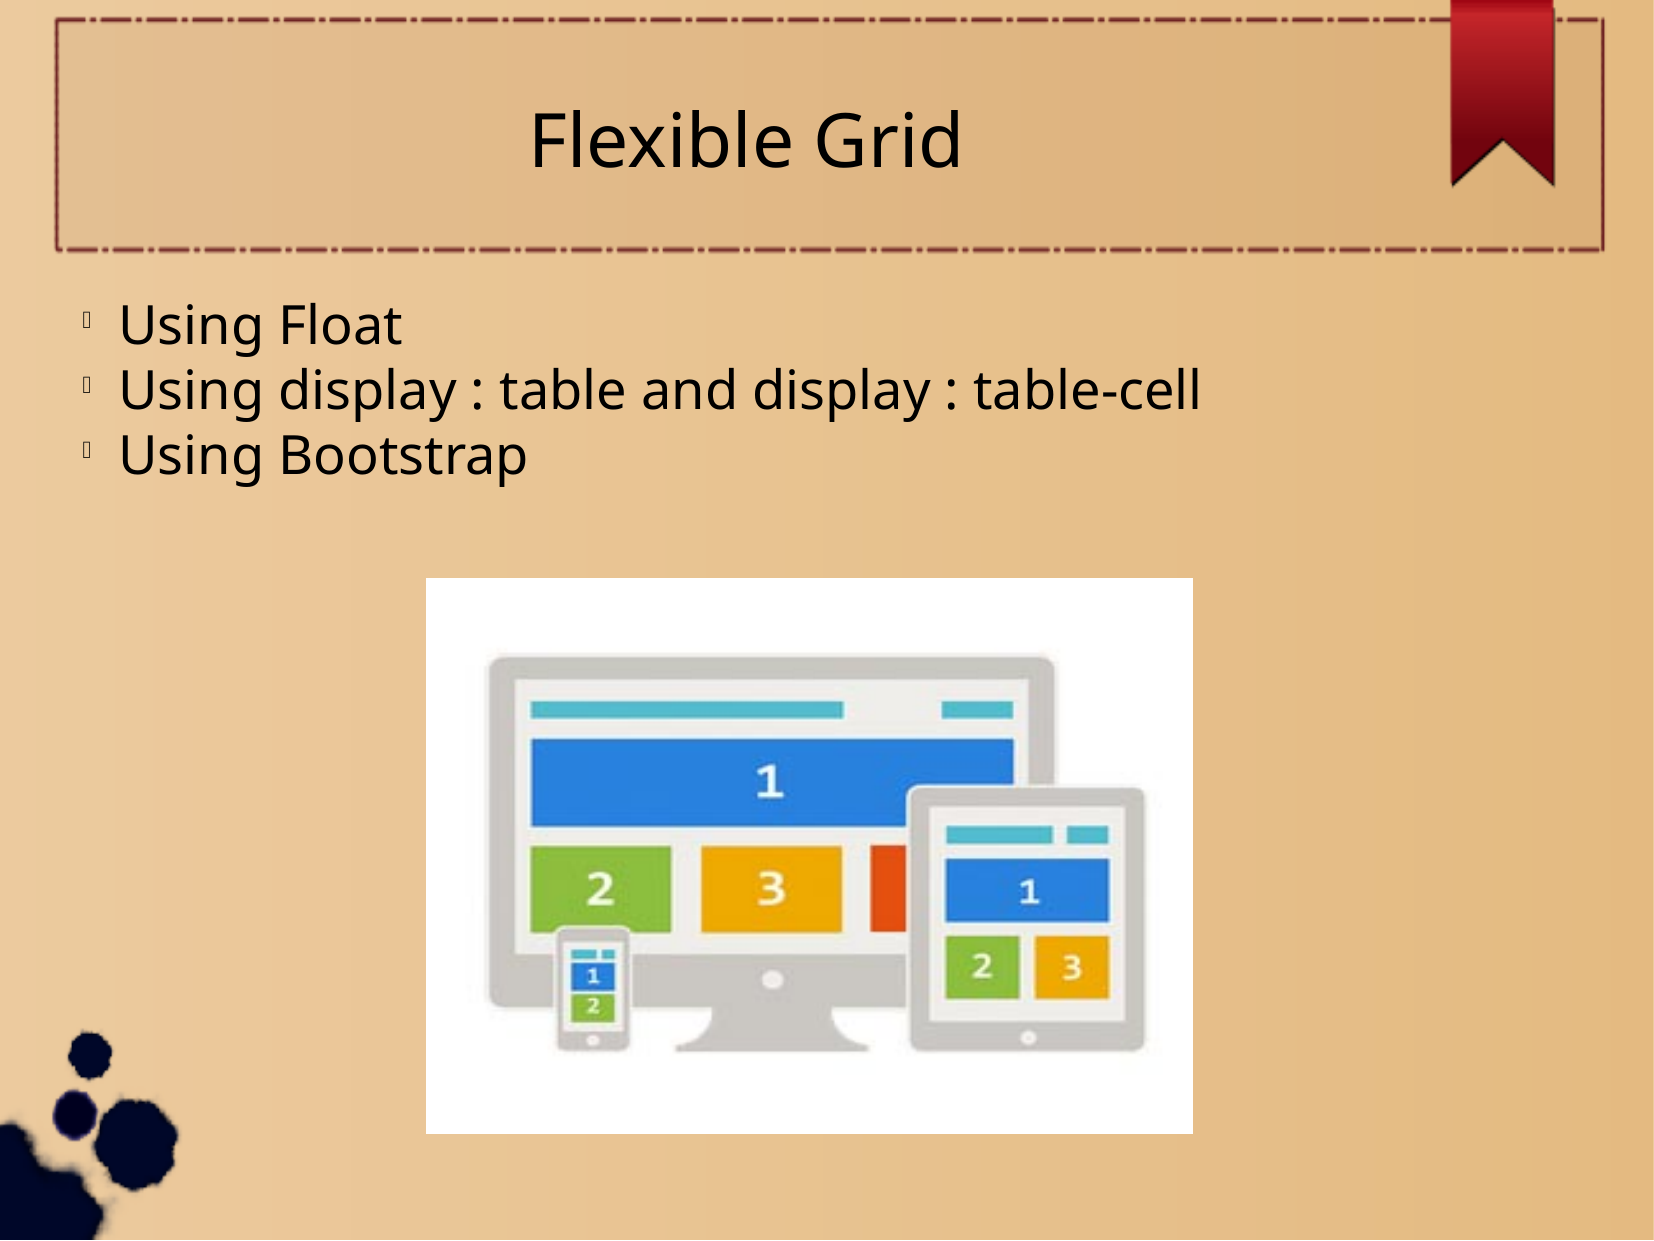

Flexible Grid
Using Float
Using display : table and display : table-cell
Using Bootstrap